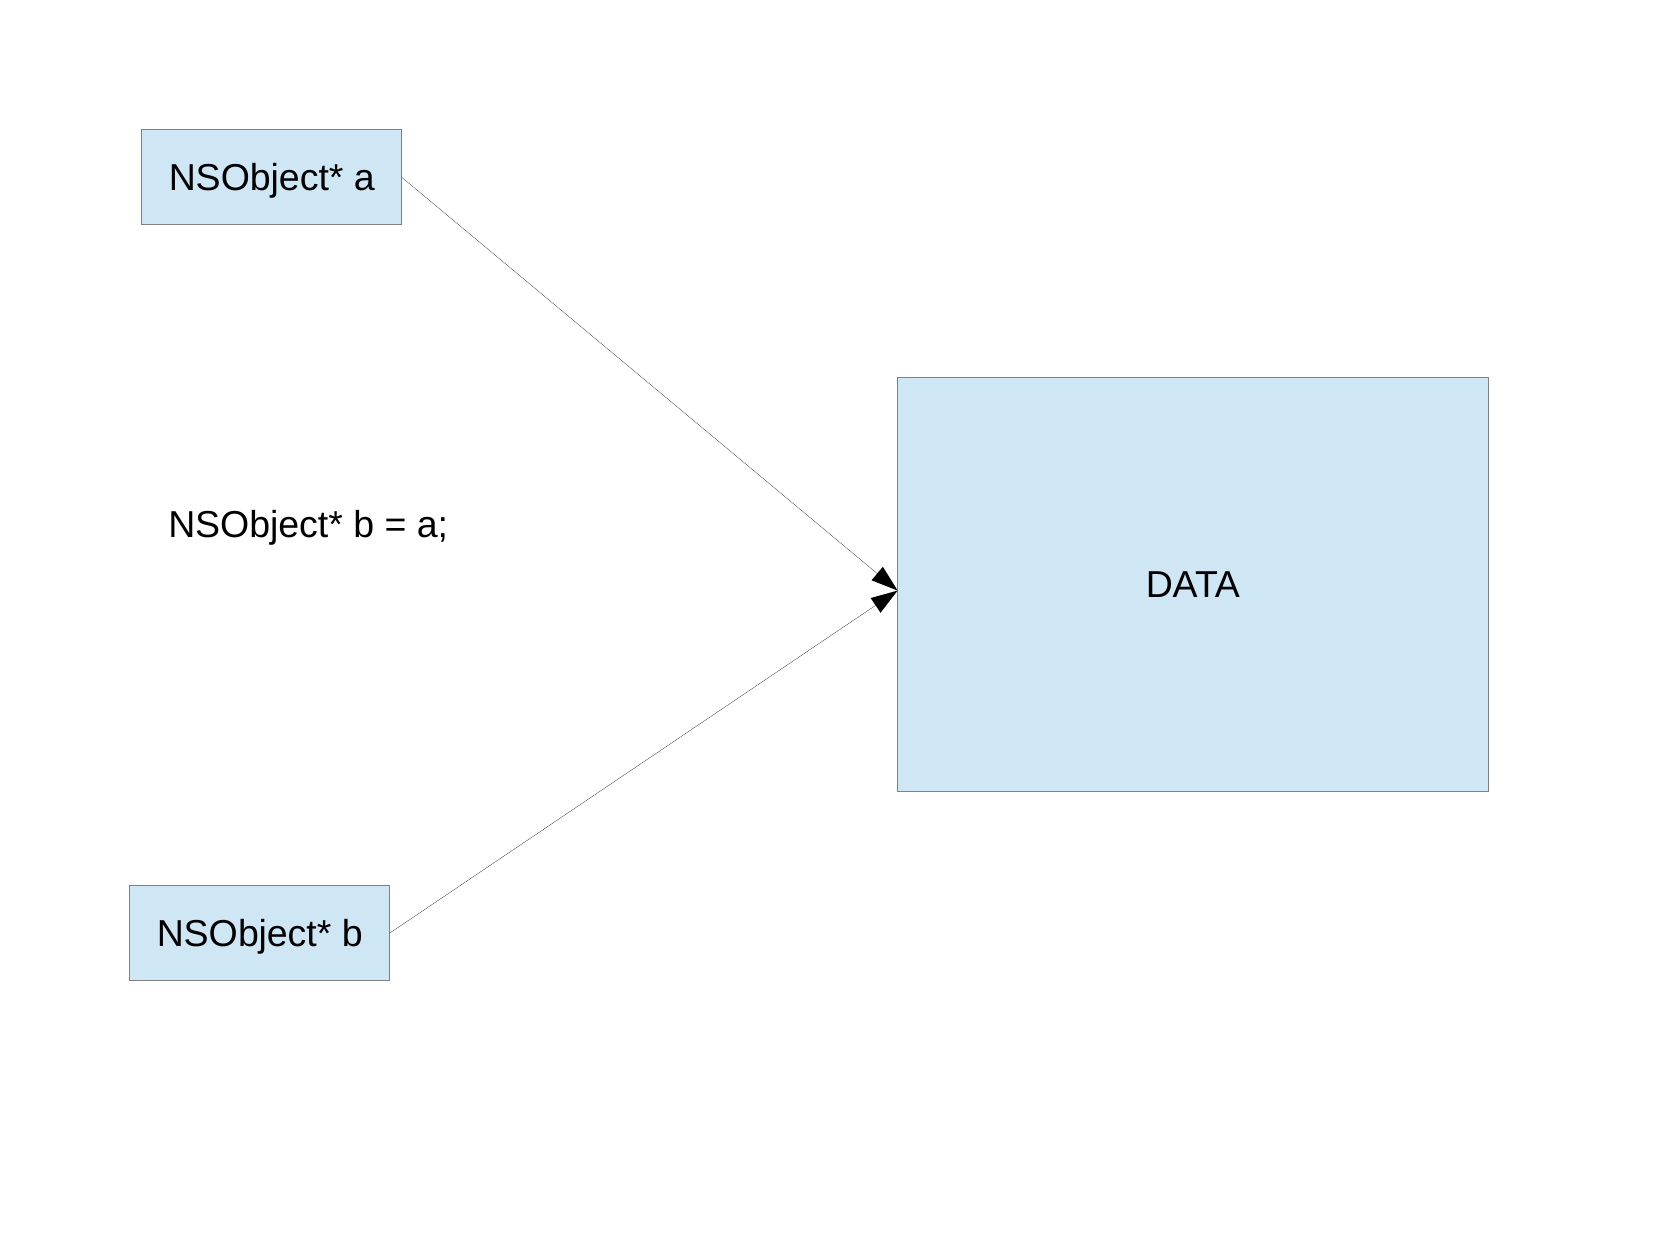

NSObject* a
DATA
NSObject* b = a;
NSObject* b